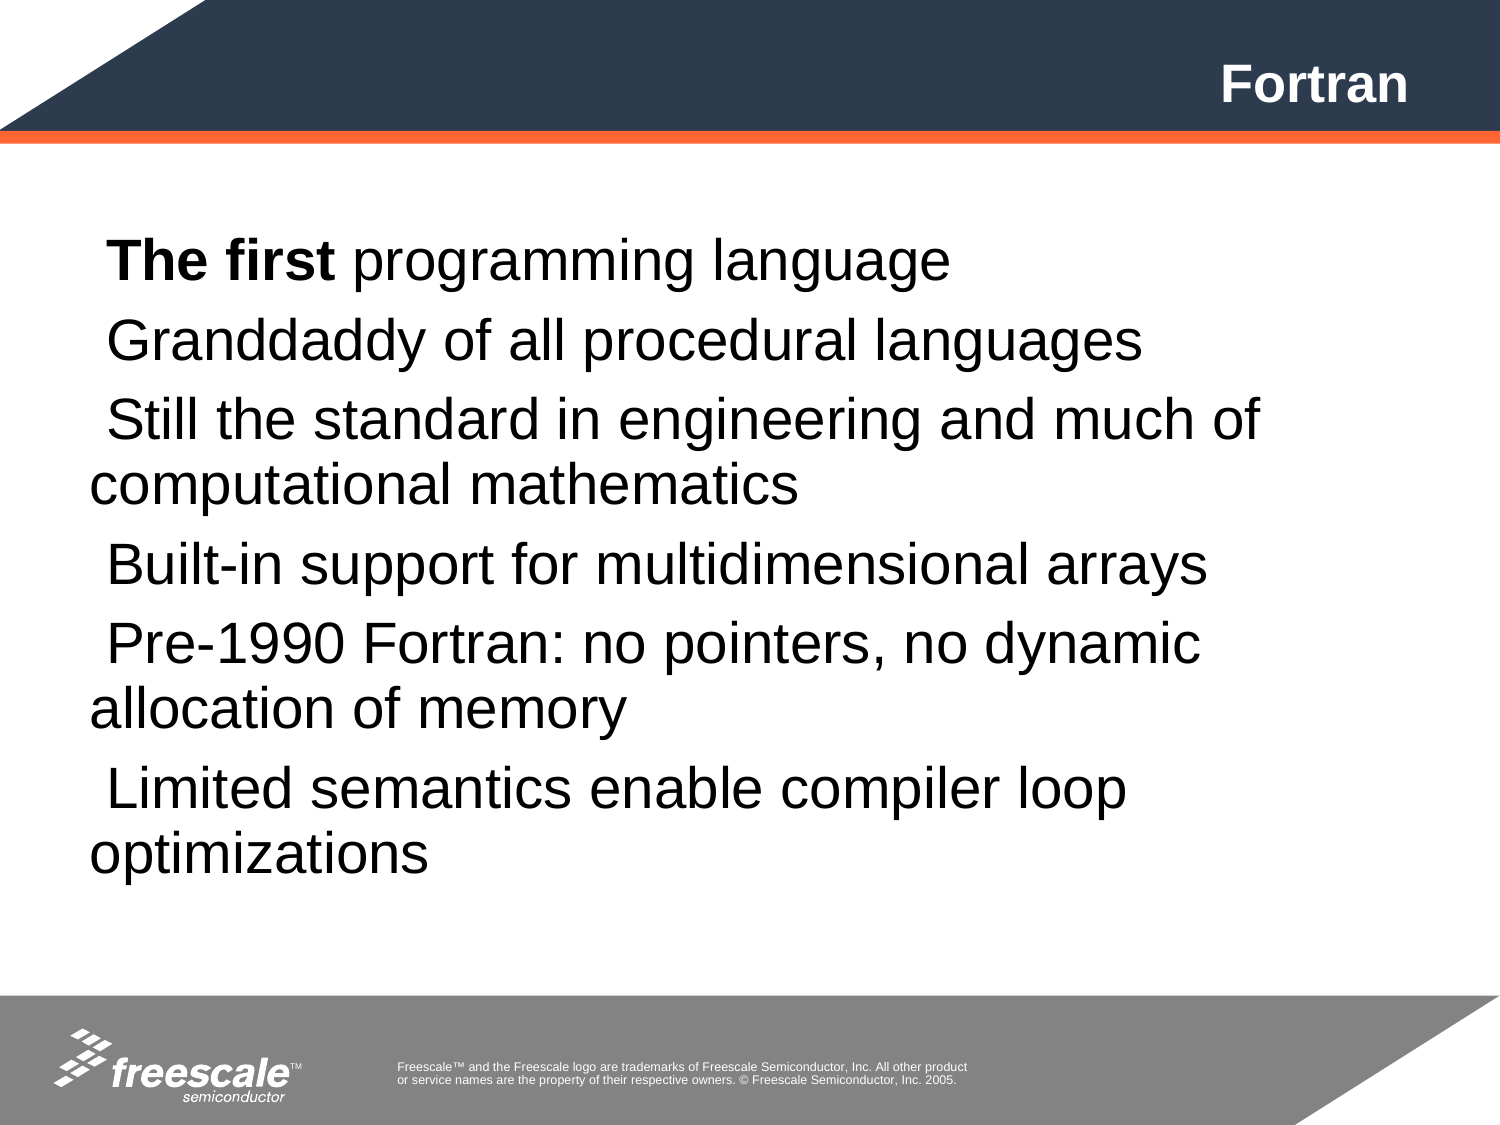

# Fortran
 The first programming language
 Granddaddy of all procedural languages
 Still the standard in engineering and much of computational mathematics
 Built-in support for multidimensional arrays
 Pre-1990 Fortran: no pointers, no dynamic allocation of memory
 Limited semantics enable compiler loop optimizations